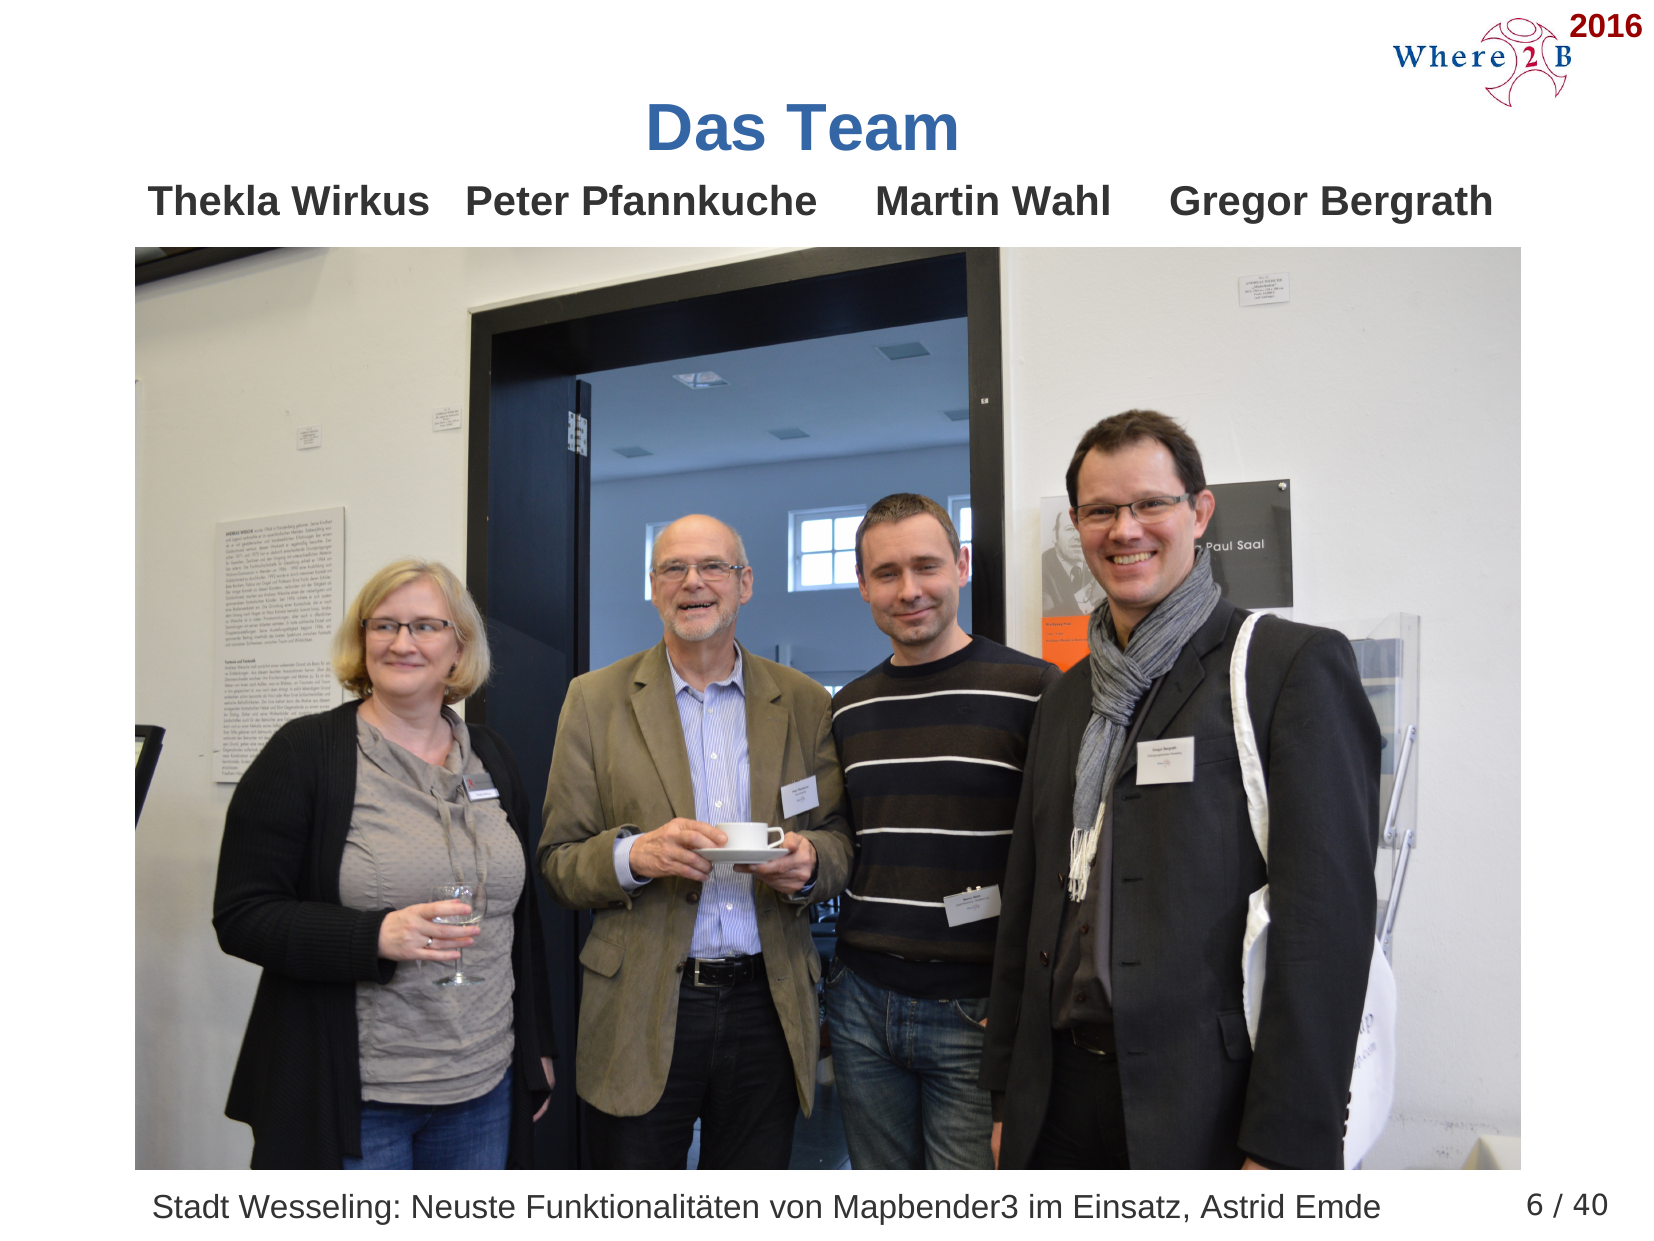

# Das Team
Thekla Wirkus Peter Pfannkuche Martin Wahl Gregor Bergrath